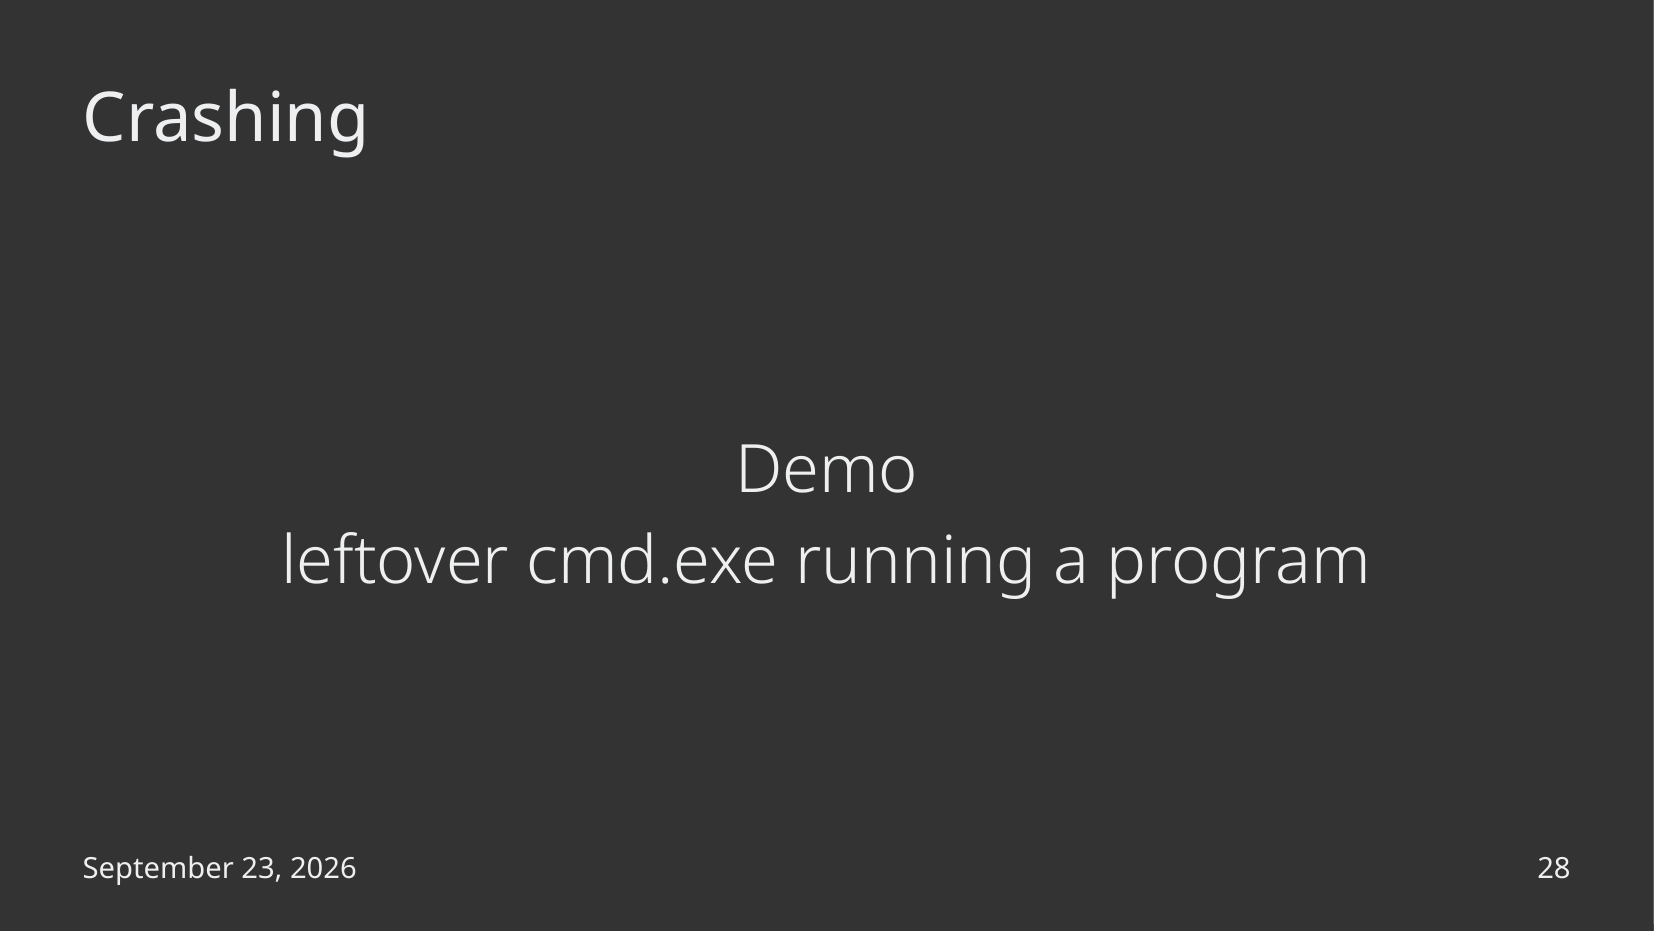

# Crashing
Demo
leftover cmd.exe running a program
28